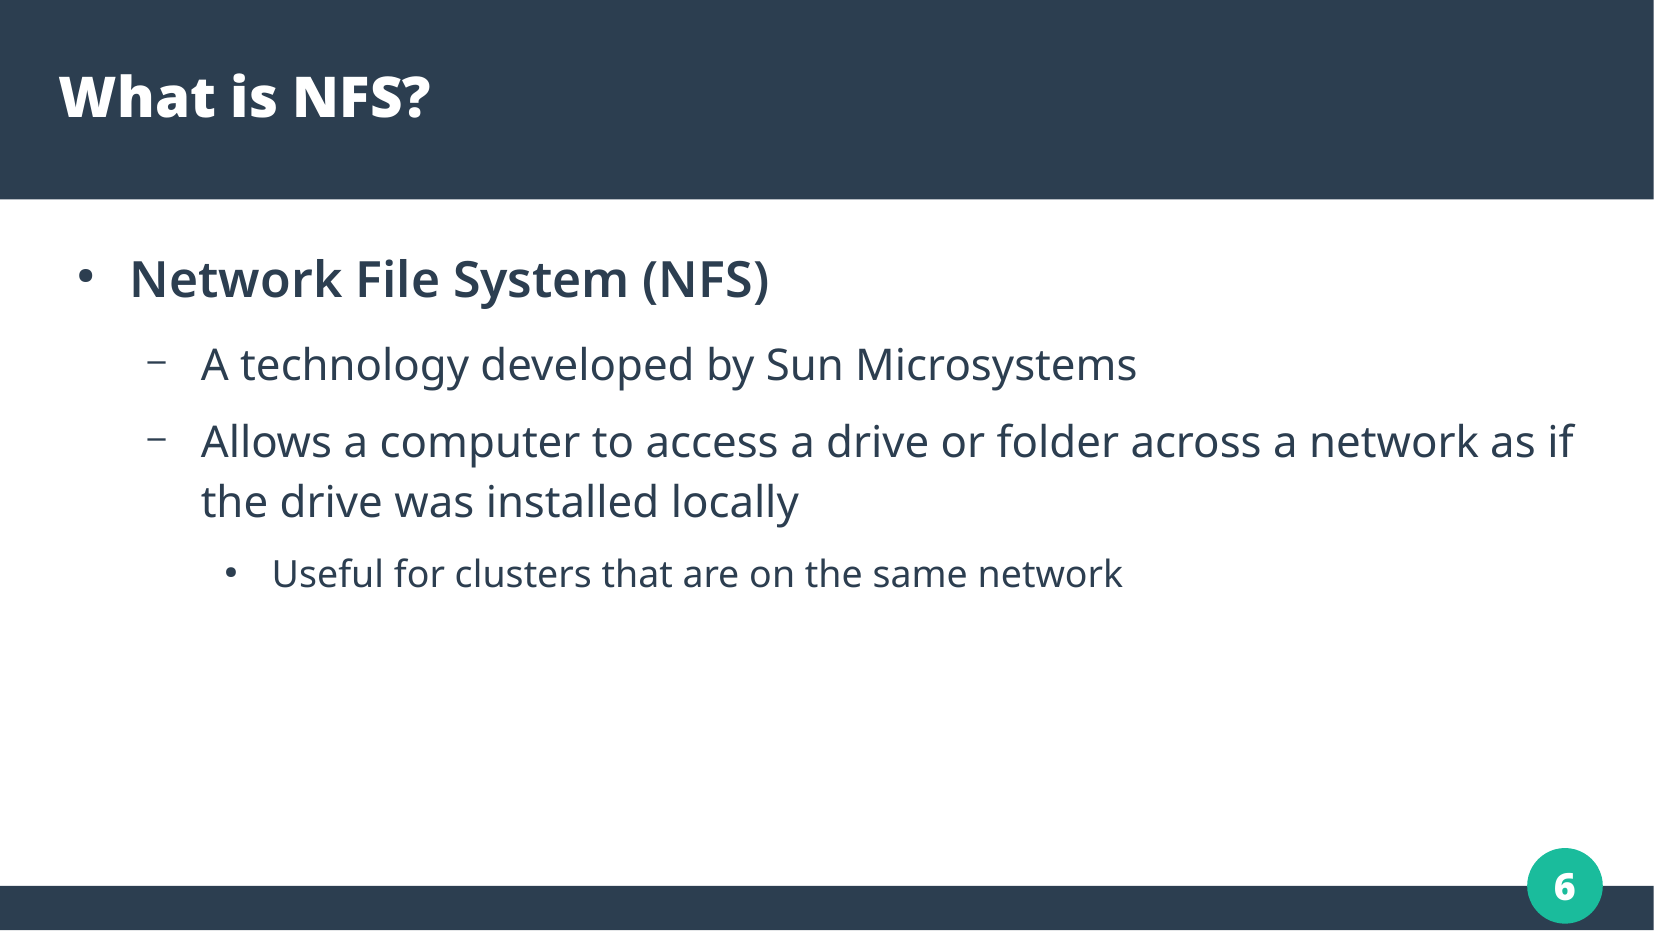

# What is NFS?
Network File System (NFS)
A technology developed by Sun Microsystems
Allows a computer to access a drive or folder across a network as if the drive was installed locally
Useful for clusters that are on the same network